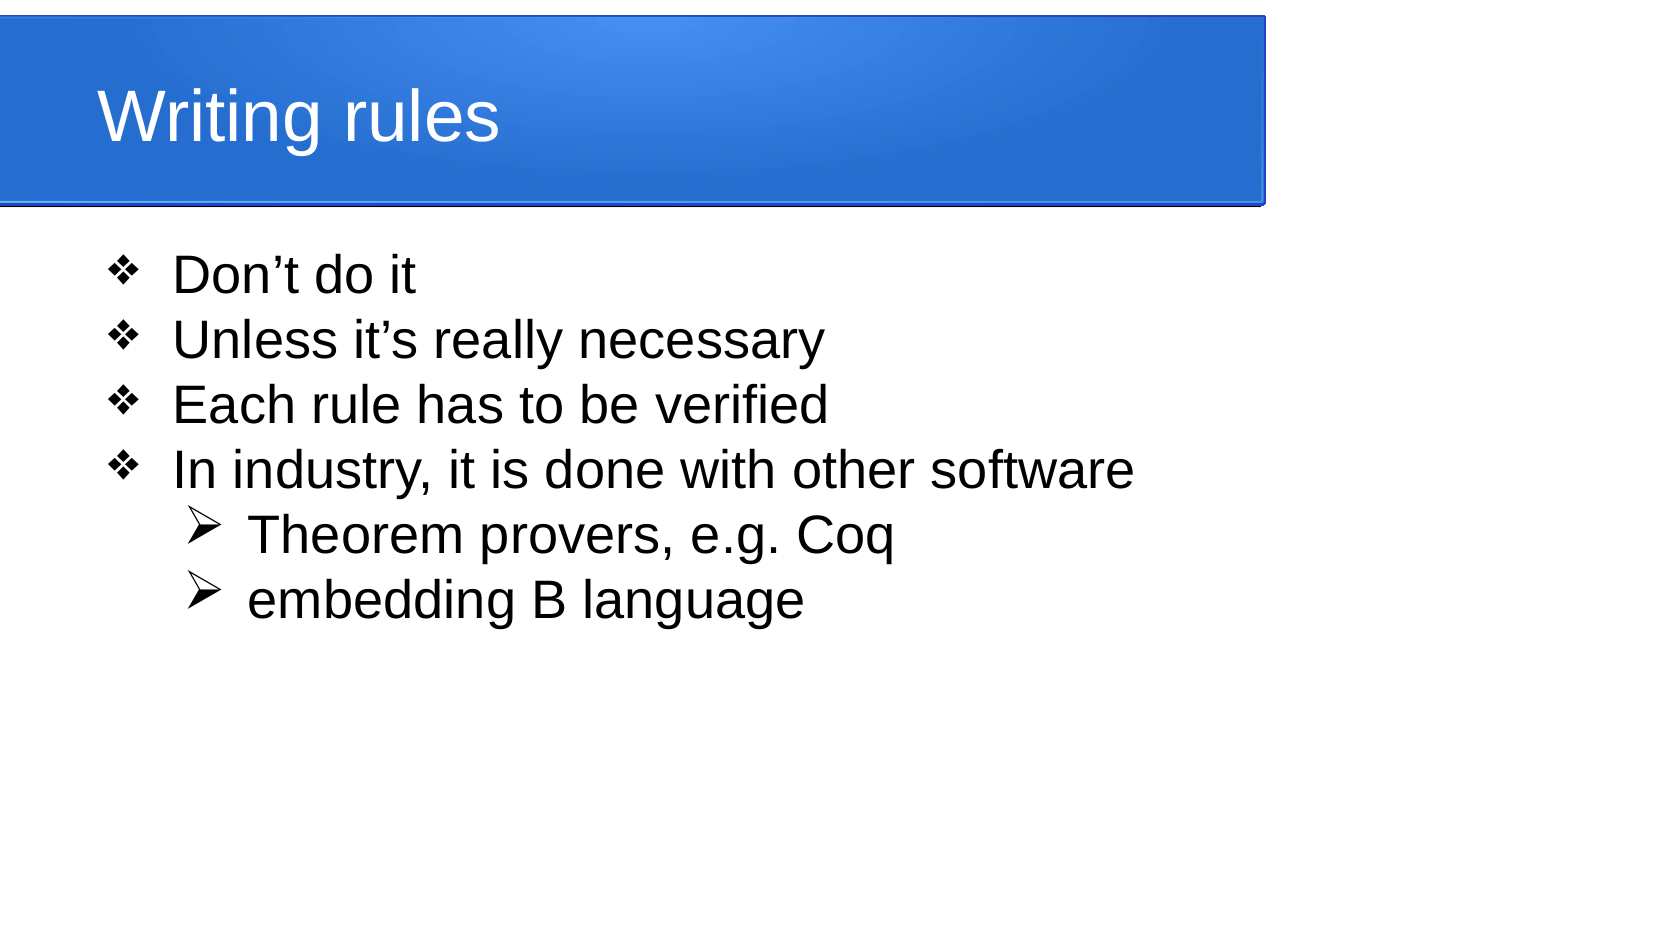

# Writing rules
Don’t do it
Unless it’s really necessary
Each rule has to be verified
In industry, it is done with other software
Theorem provers, e.g. Coq
embedding B language